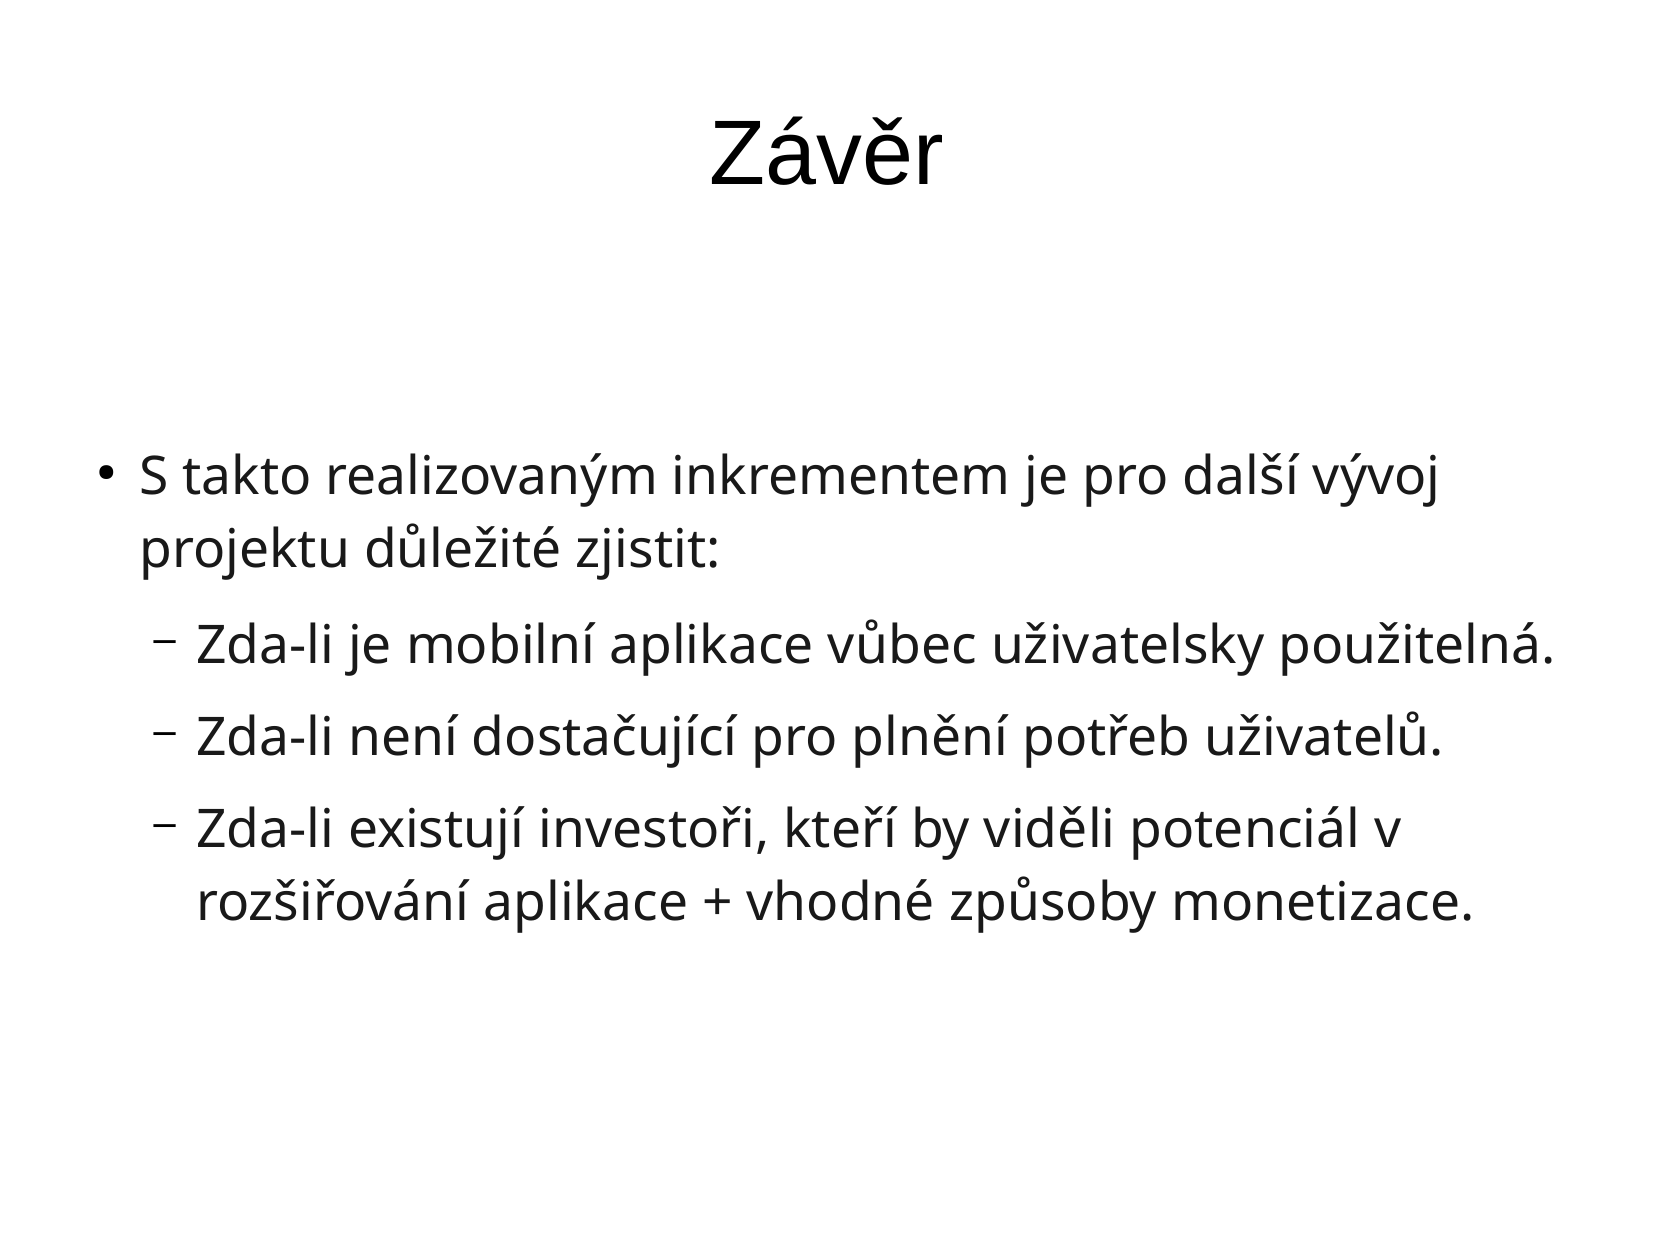

# Závěr
S takto realizovaným inkrementem je pro další vývoj projektu důležité zjistit:
Zda-li je mobilní aplikace vůbec uživatelsky použitelná.
Zda-li není dostačující pro plnění potřeb uživatelů.
Zda-li existují investoři, kteří by viděli potenciál v rozšiřování aplikace + vhodné způsoby monetizace.